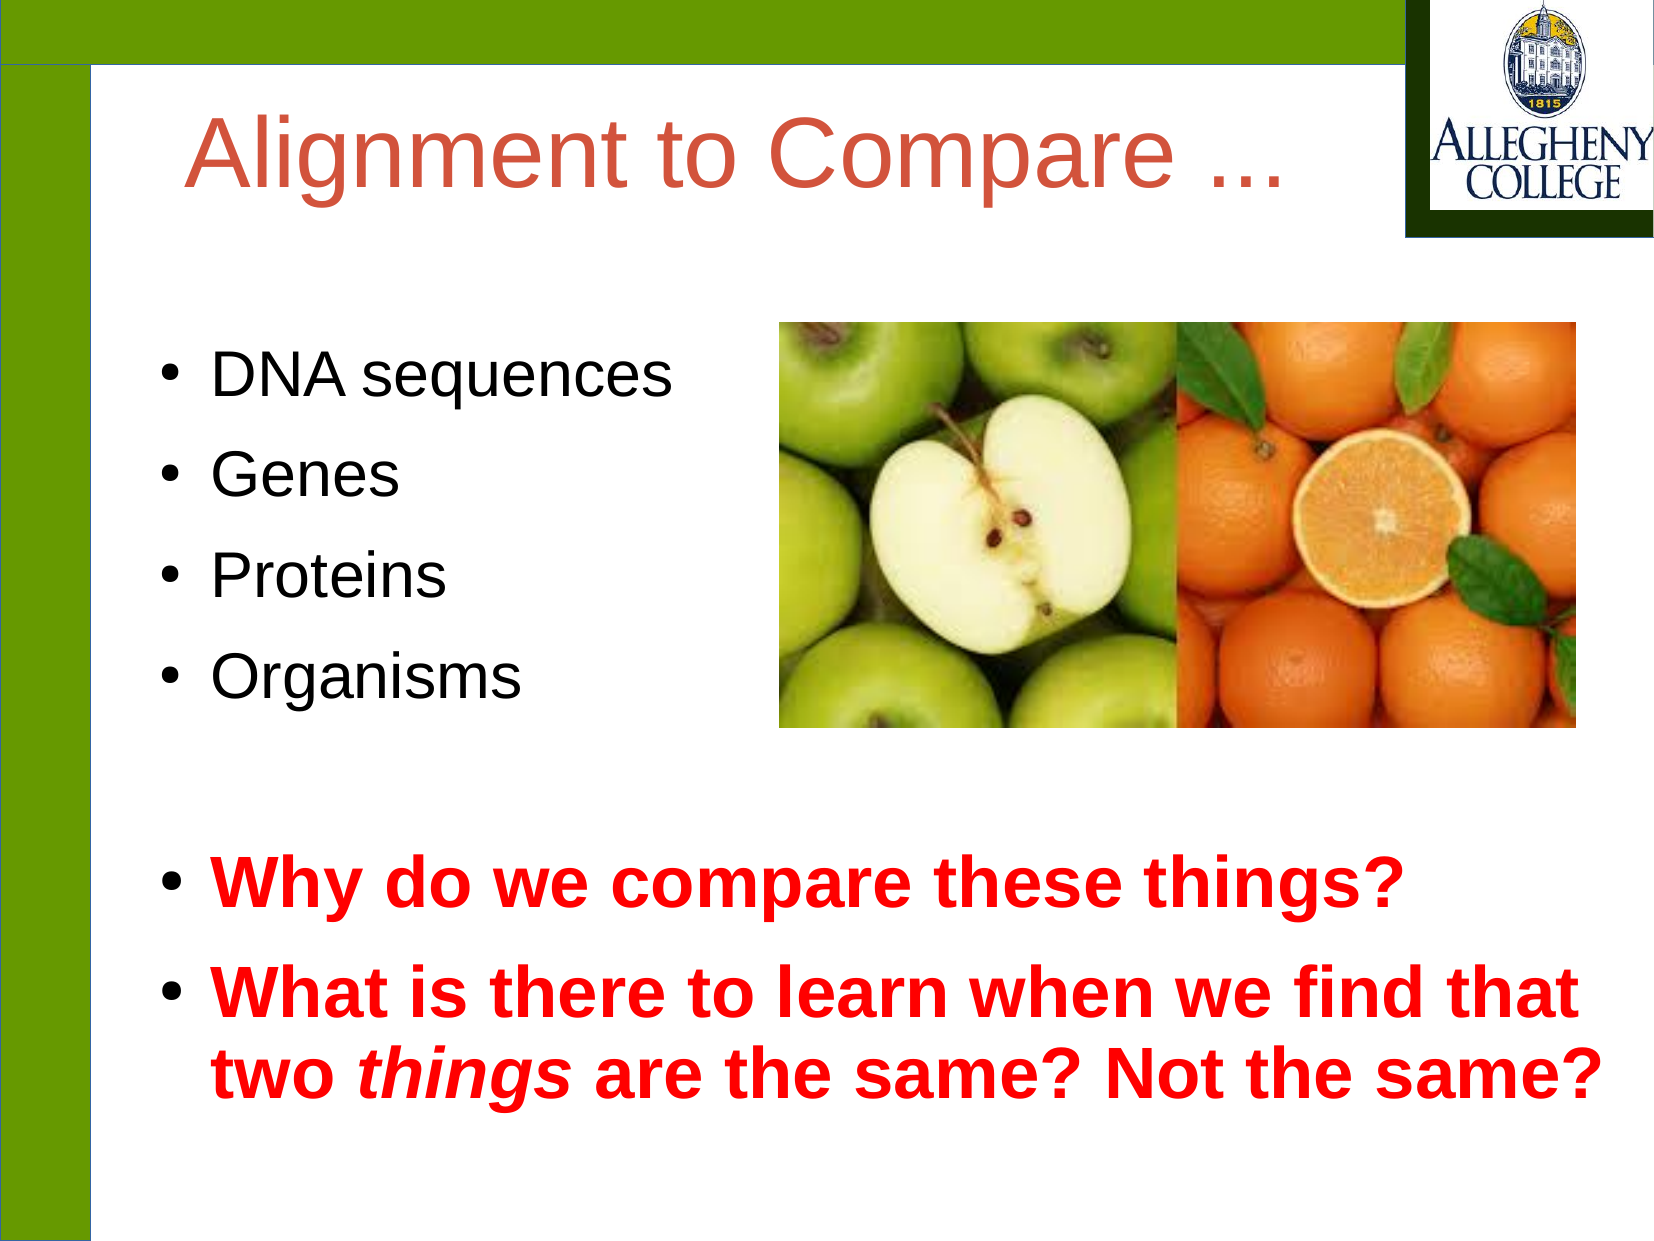

# Alignment to Compare ...
DNA sequences
Genes
Proteins
Organisms
Why do we compare these things?
What is there to learn when we find that two things are the same? Not the same?